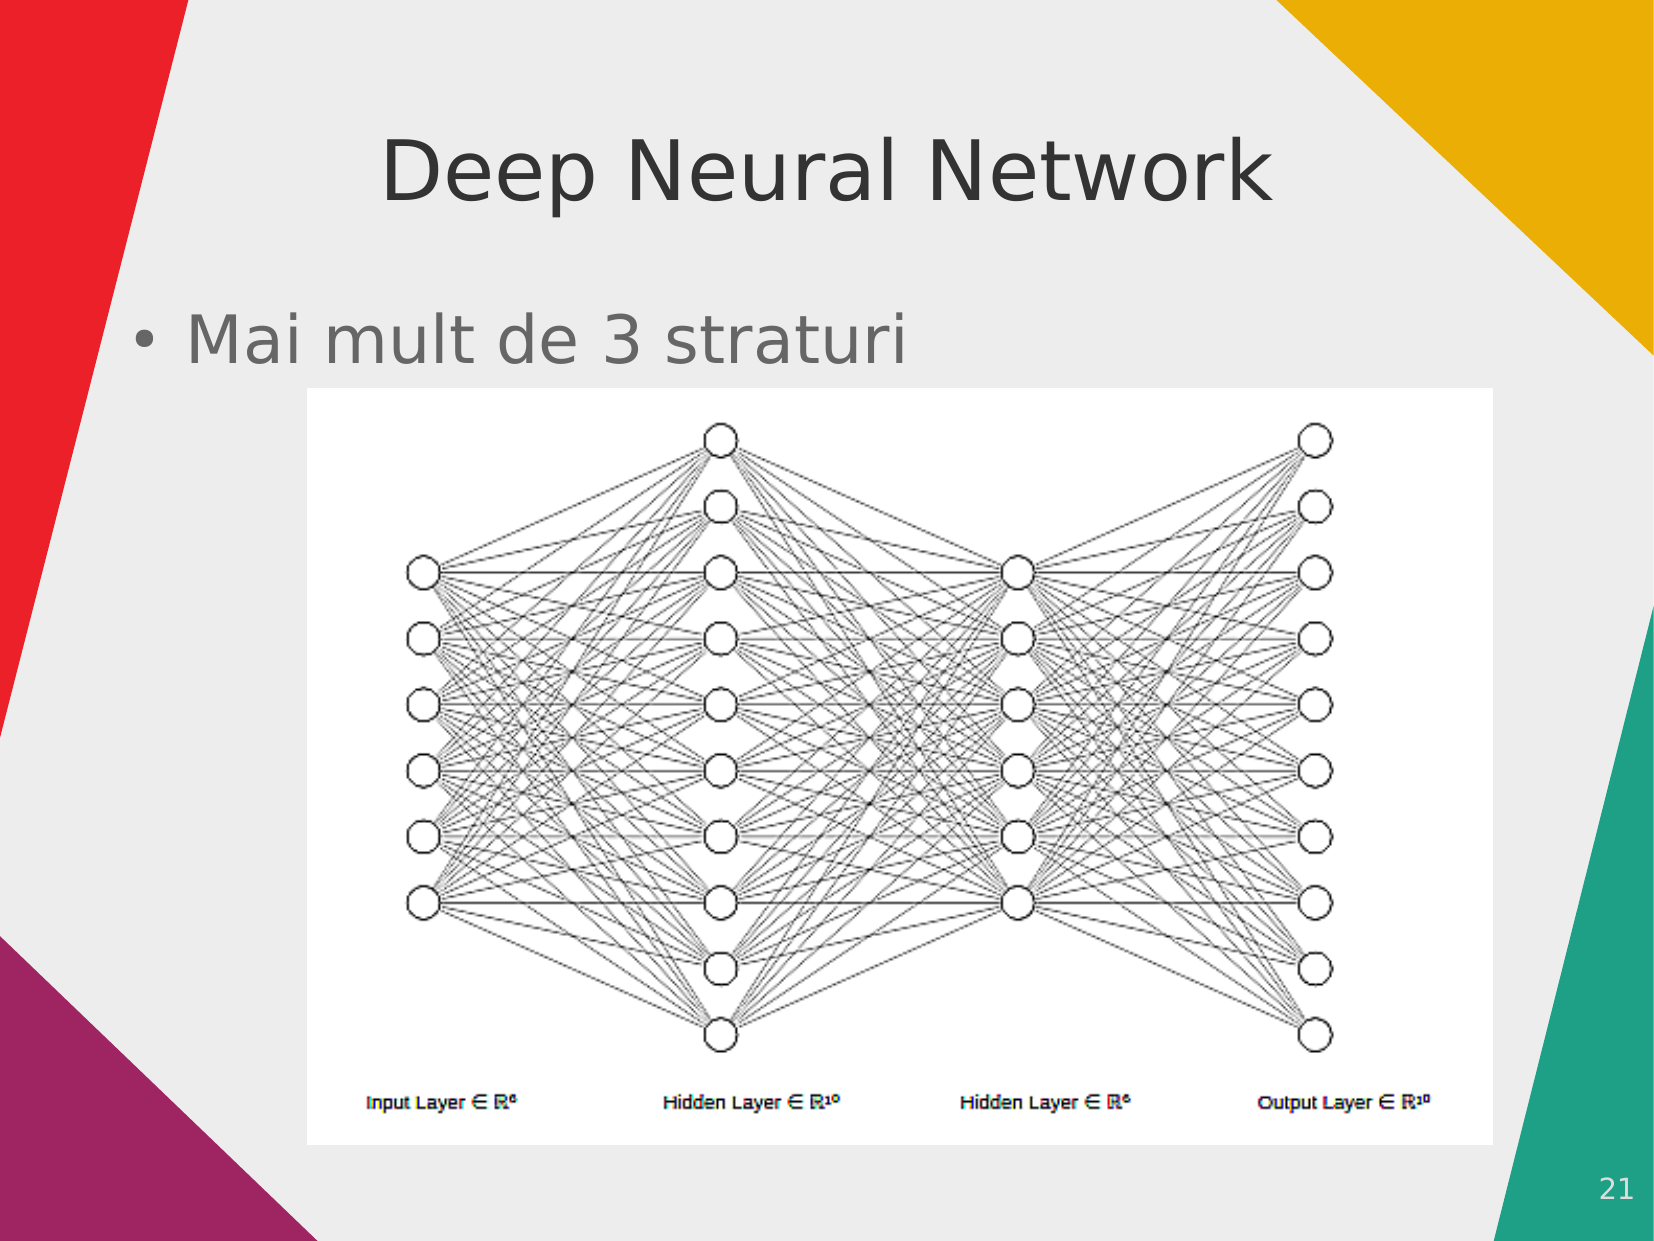

# Deep Neural Network
Mai mult de 3 straturi
21